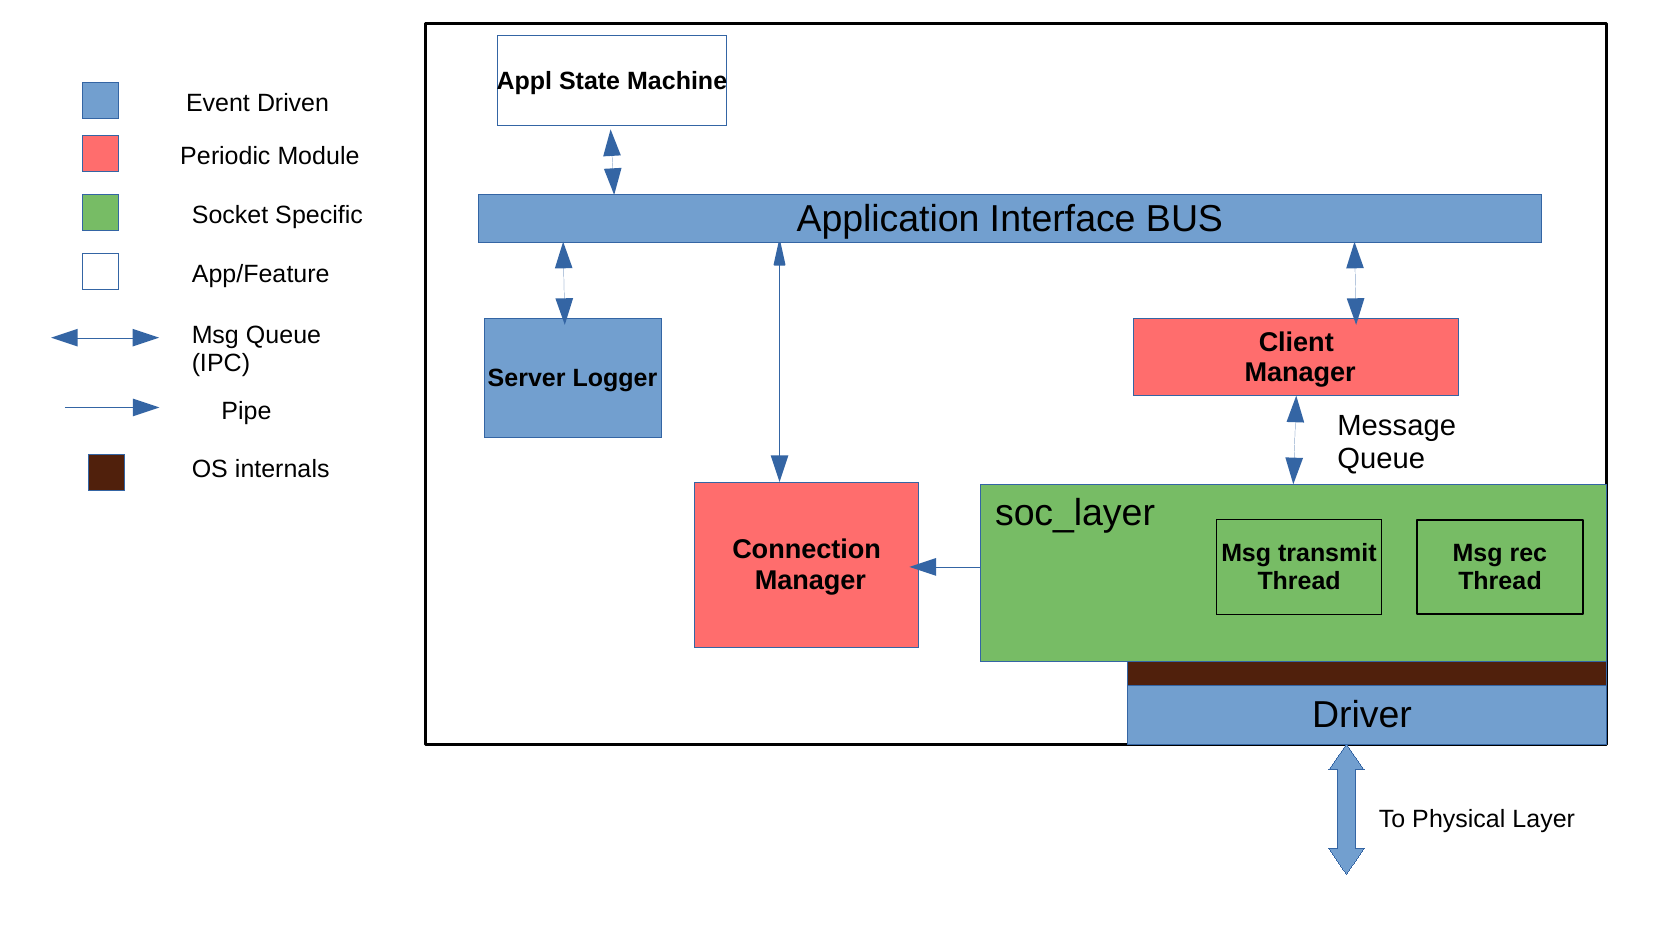

Appl State Machine
Event Driven
Periodic Module
Socket Specific
Application Interface BUS
App/Feature
Msg Queue (IPC)
Server Logger
Client
 Manager
Pipe
Message Queue
OS internals
Connection
 Manager
soc_layer
Msg transmit
Thread
Msg rec
Thread
Driver
To Physical Layer